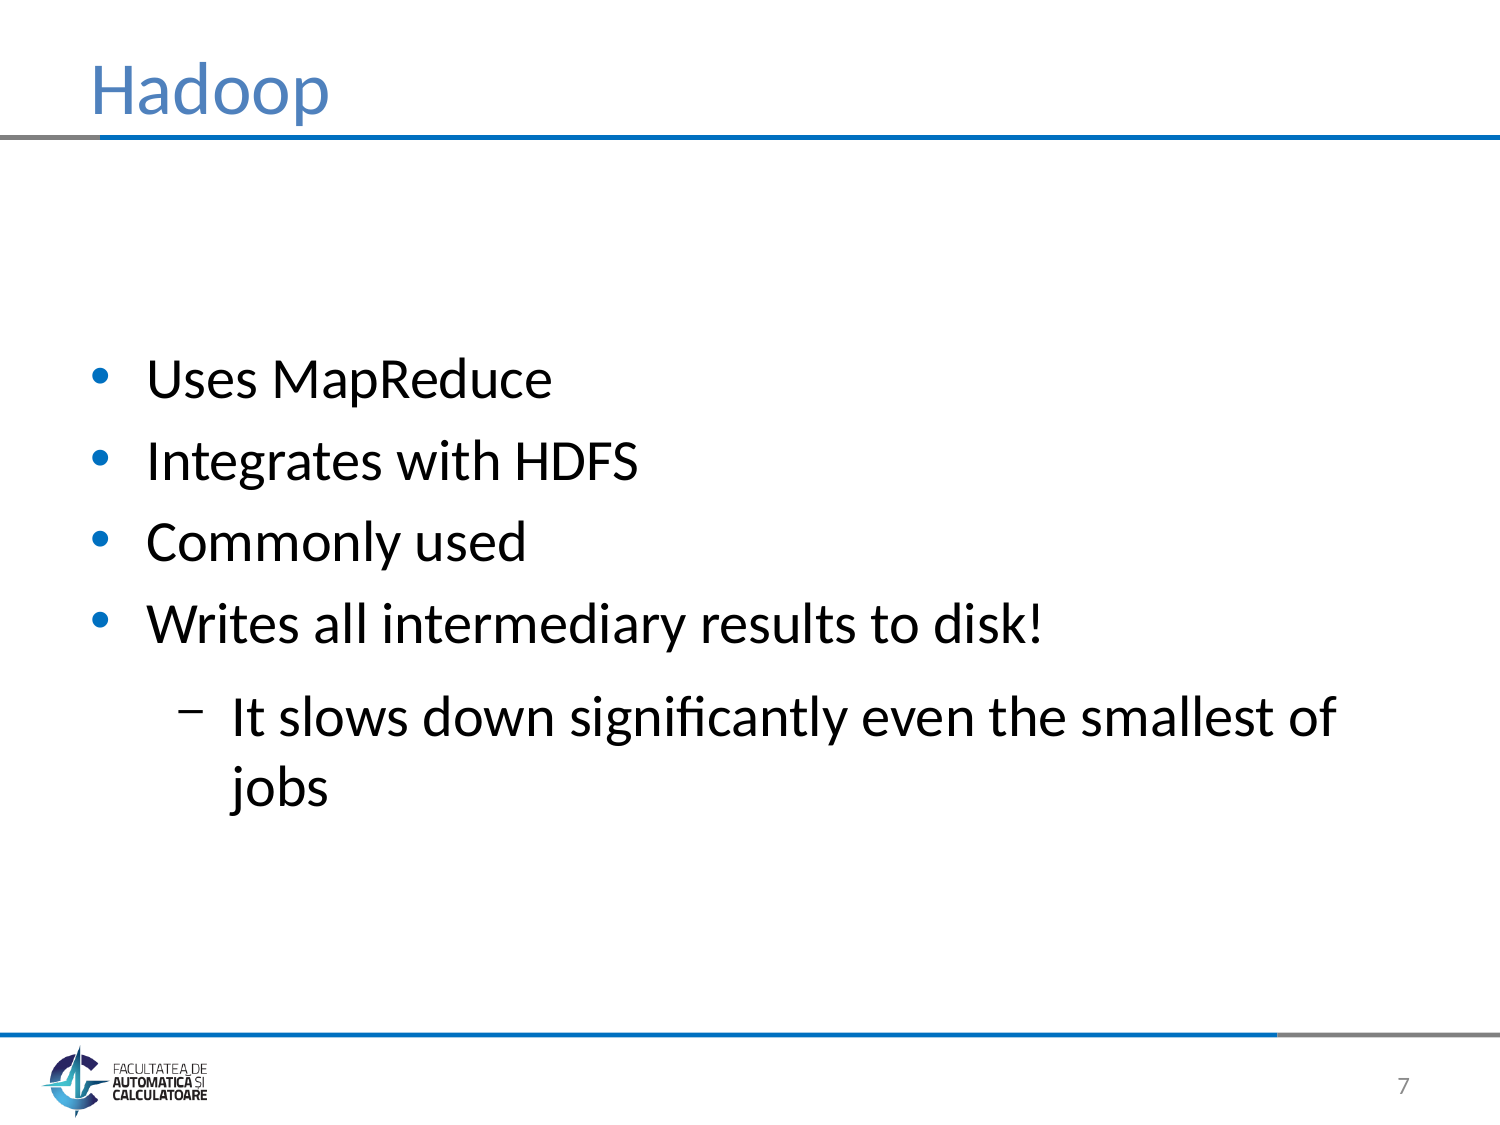

# Hadoop
Uses MapReduce
Integrates with HDFS
Commonly used
Writes all intermediary results to disk!
It slows down significantly even the smallest of jobs